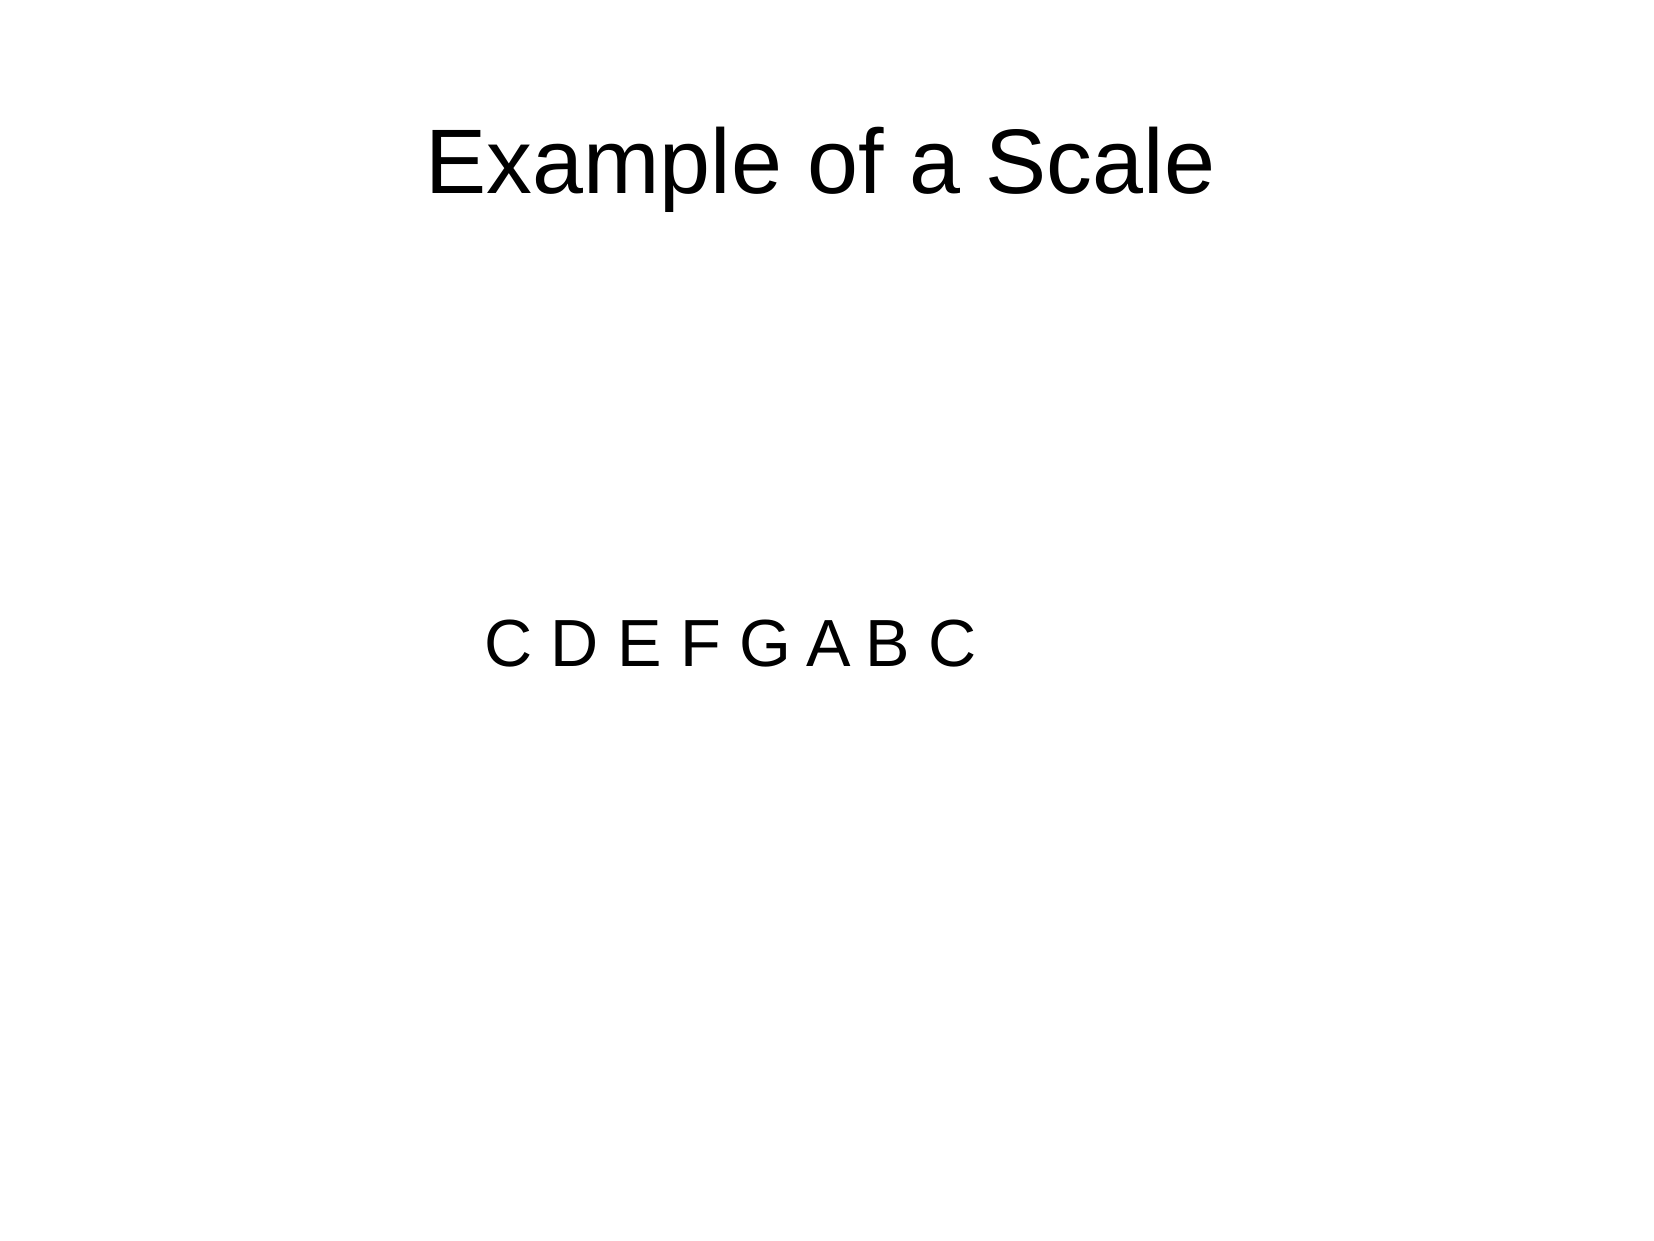

# Example of a Scale
C D E F G A B C